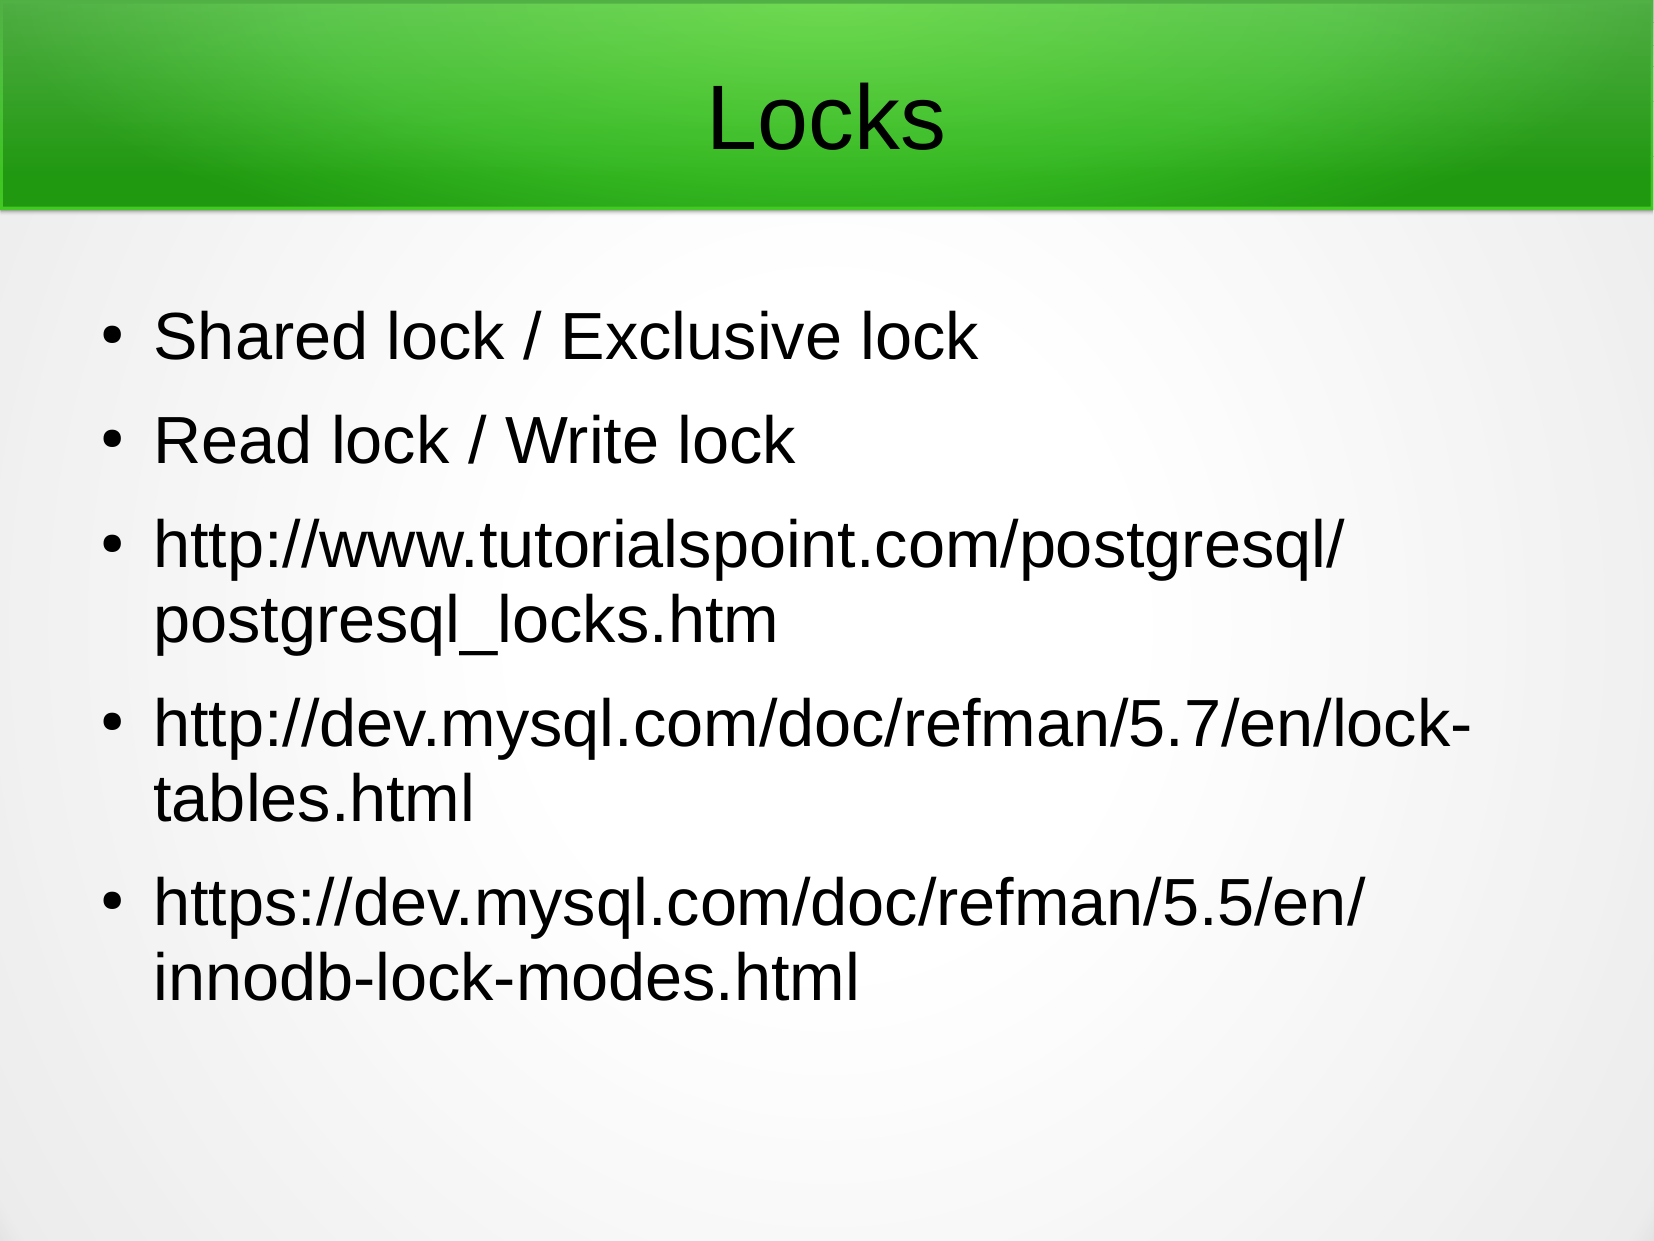

# Locks
Shared lock / Exclusive lock
Read lock / Write lock
http://www.tutorialspoint.com/postgresql/postgresql_locks.htm
http://dev.mysql.com/doc/refman/5.7/en/lock-tables.html
https://dev.mysql.com/doc/refman/5.5/en/innodb-lock-modes.html